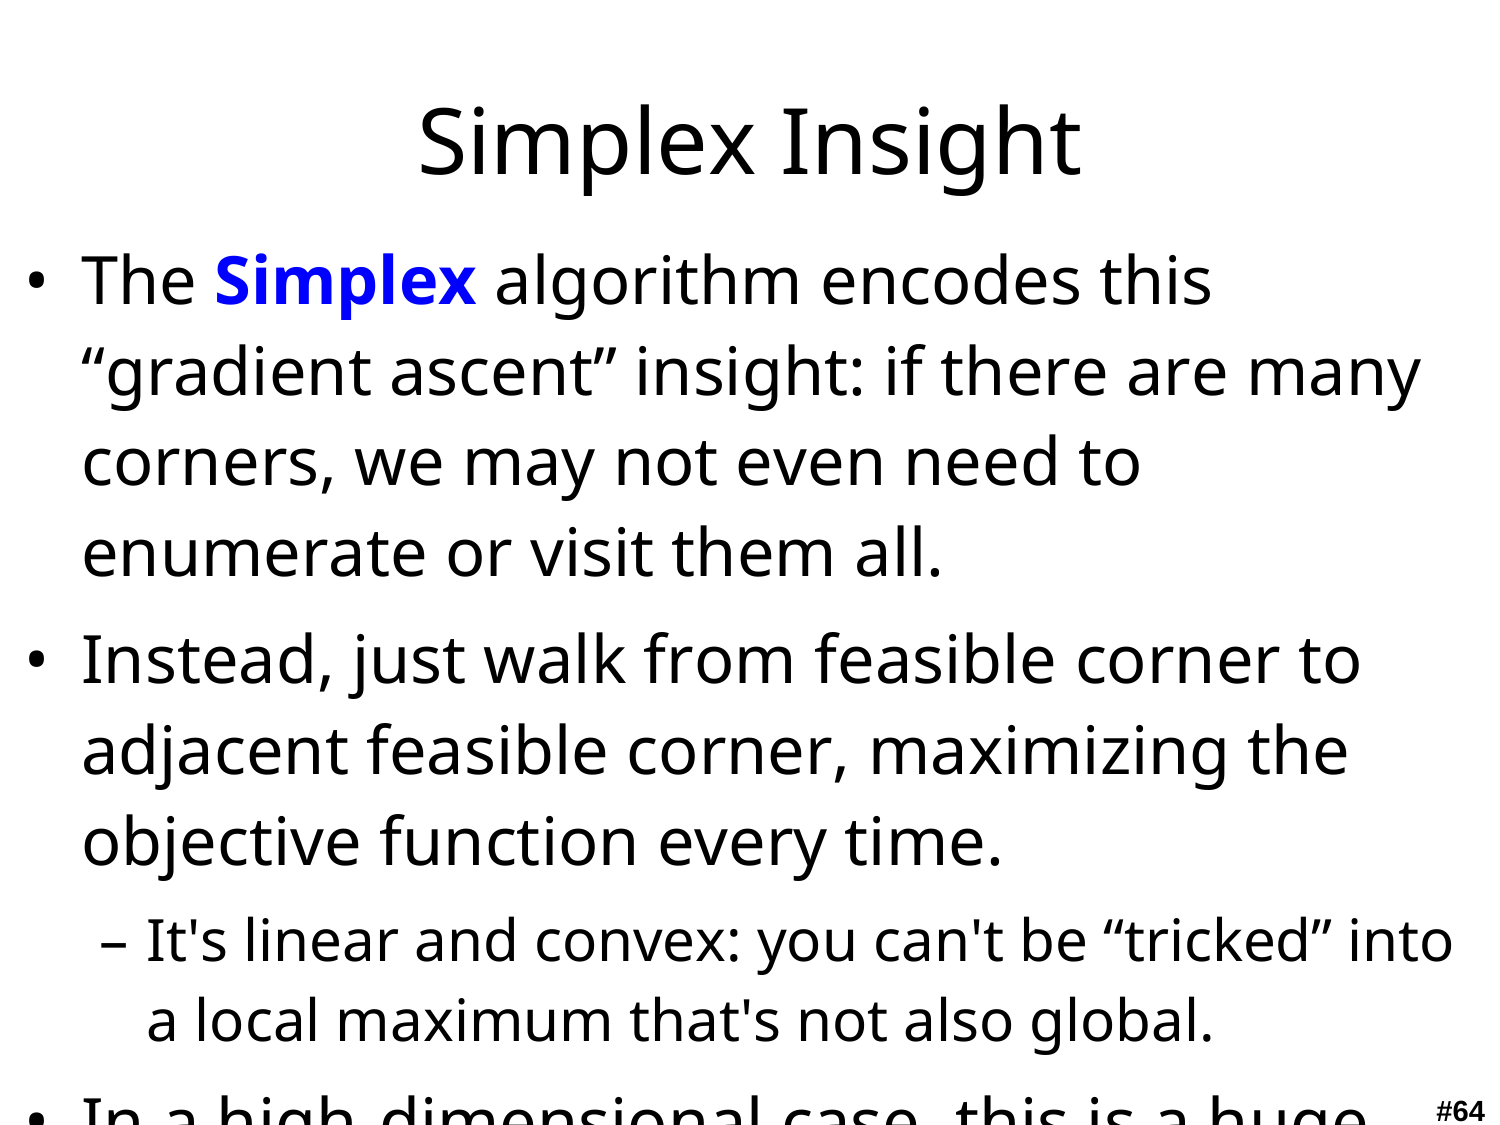

# Simplex Insight
The Simplex algorithm encodes this “gradient ascent” insight: if there are many corners, we may not even need to enumerate or visit them all.
Instead, just walk from feasible corner to adjacent feasible corner, maximizing the objective function every time.
It's linear and convex: you can't be “tricked” into a local maximum that's not also global.
In a high-dimensional case, this is a huge win because there are many corners.
64